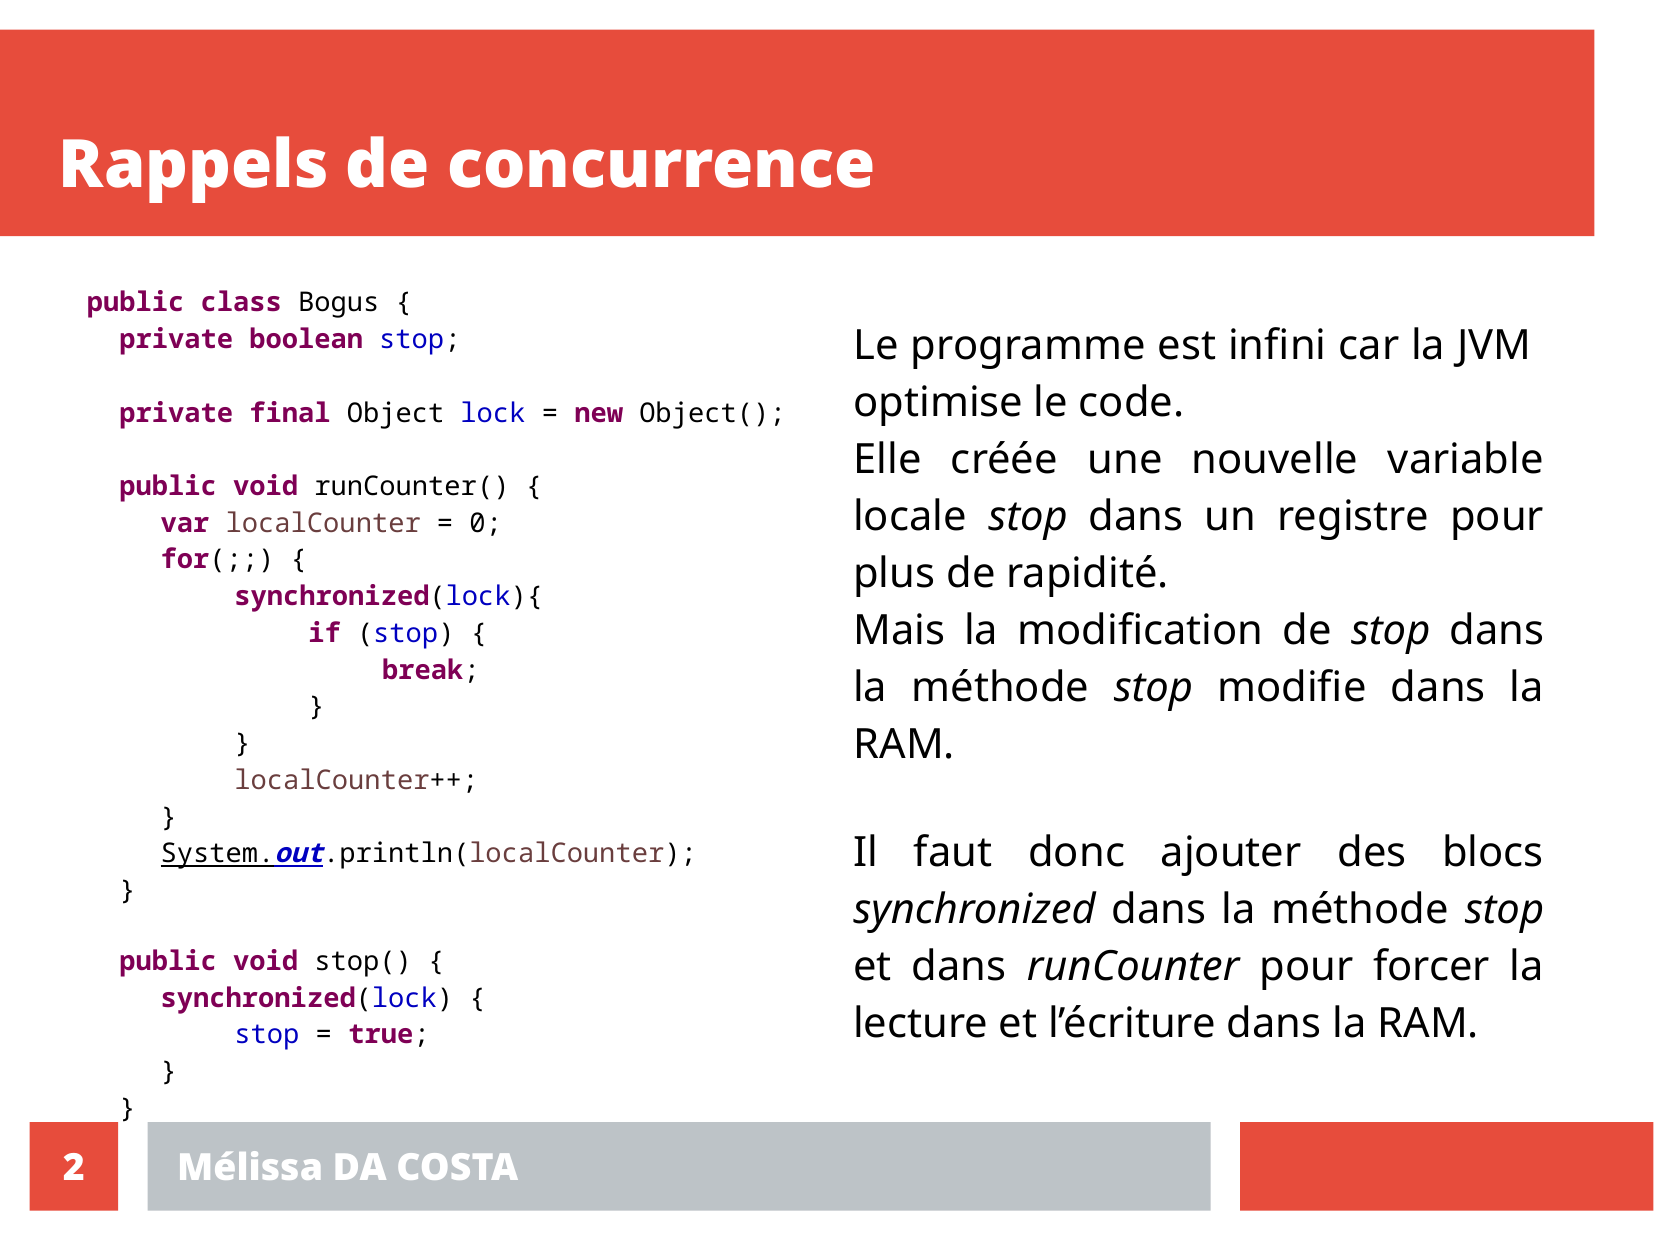

# Rappels de concurrence
public class Bogus {
 private boolean stop;
 private final Object lock = new Object();
 public void runCounter() {
 	var localCounter = 0;
 	for(;;) {
 		synchronized(lock){
 			if (stop) {
 				break;
 			}
		}
 		localCounter++;
 	}
 	System.out.println(localCounter);
 }
 public void stop() {
 	synchronized(lock) {
 		stop = true;
 	}
 }
Le programme est infini car la JVM optimise le code.
Elle créée une nouvelle variable locale stop dans un registre pour plus de rapidité.
Mais la modification de stop dans la méthode stop modifie dans la RAM.
Il faut donc ajouter des blocs synchronized dans la méthode stop et dans runCounter pour forcer la lecture et l’écriture dans la RAM.
2
Mélissa DA COSTA